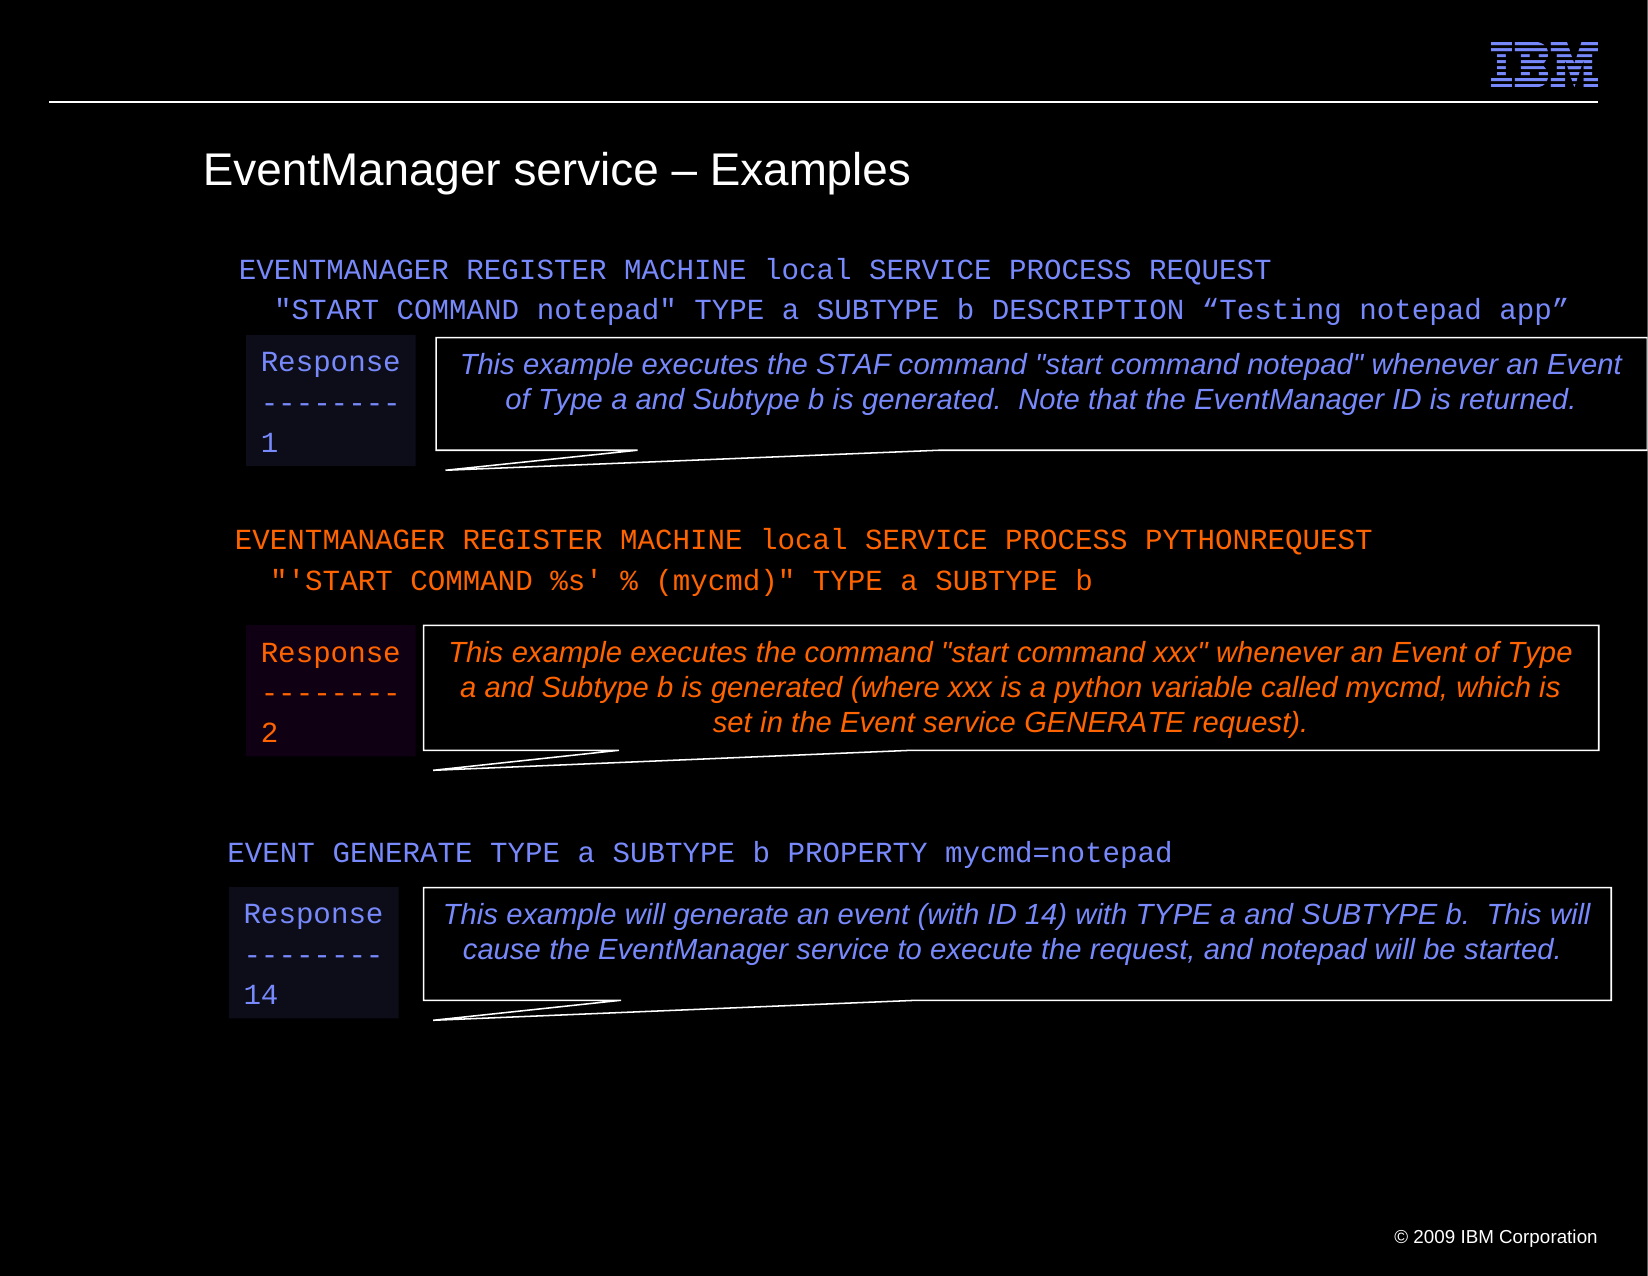

# EventManager service – Examples
EVENTMANAGER REGISTER MACHINE local SERVICE PROCESS REQUEST
 "START COMMAND notepad" TYPE a SUBTYPE b DESCRIPTION “Testing notepad app”
Response
--------
1
This example executes the STAF command "start command notepad" whenever an Event of Type a and Subtype b is generated. Note that the EventManager ID is returned.
EVENTMANAGER REGISTER MACHINE local SERVICE PROCESS PYTHONREQUEST
 "'START COMMAND %s' % (mycmd)" TYPE a SUBTYPE b
Response
--------
2
This example executes the command "start command xxx" whenever an Event of Type a and Subtype b is generated (where xxx is a python variable called mycmd, which is set in the Event service GENERATE request).
EVENT GENERATE TYPE a SUBTYPE b PROPERTY mycmd=notepad
Response
--------
14
This example will generate an event (with ID 14) with TYPE a and SUBTYPE b. This will cause the EventManager service to execute the request, and notepad will be started.